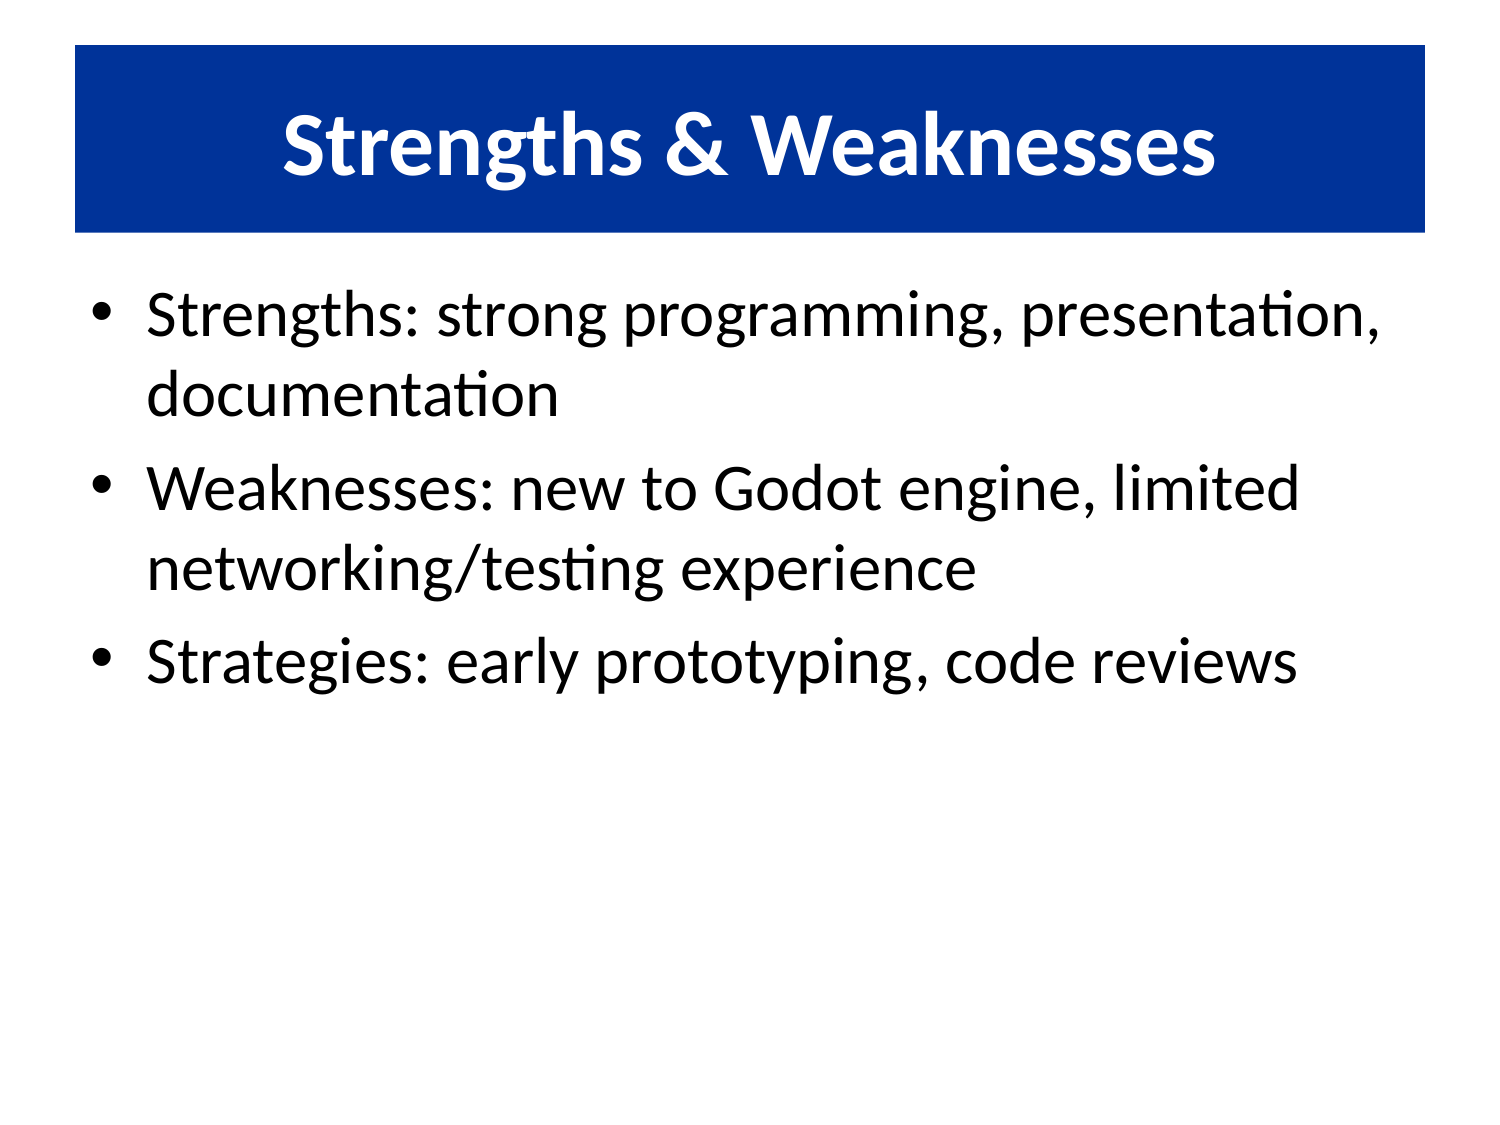

# Strengths & Weaknesses
Strengths: strong programming, presentation, documentation
Weaknesses: new to Godot engine, limited networking/testing experience
Strategies: early prototyping, code reviews